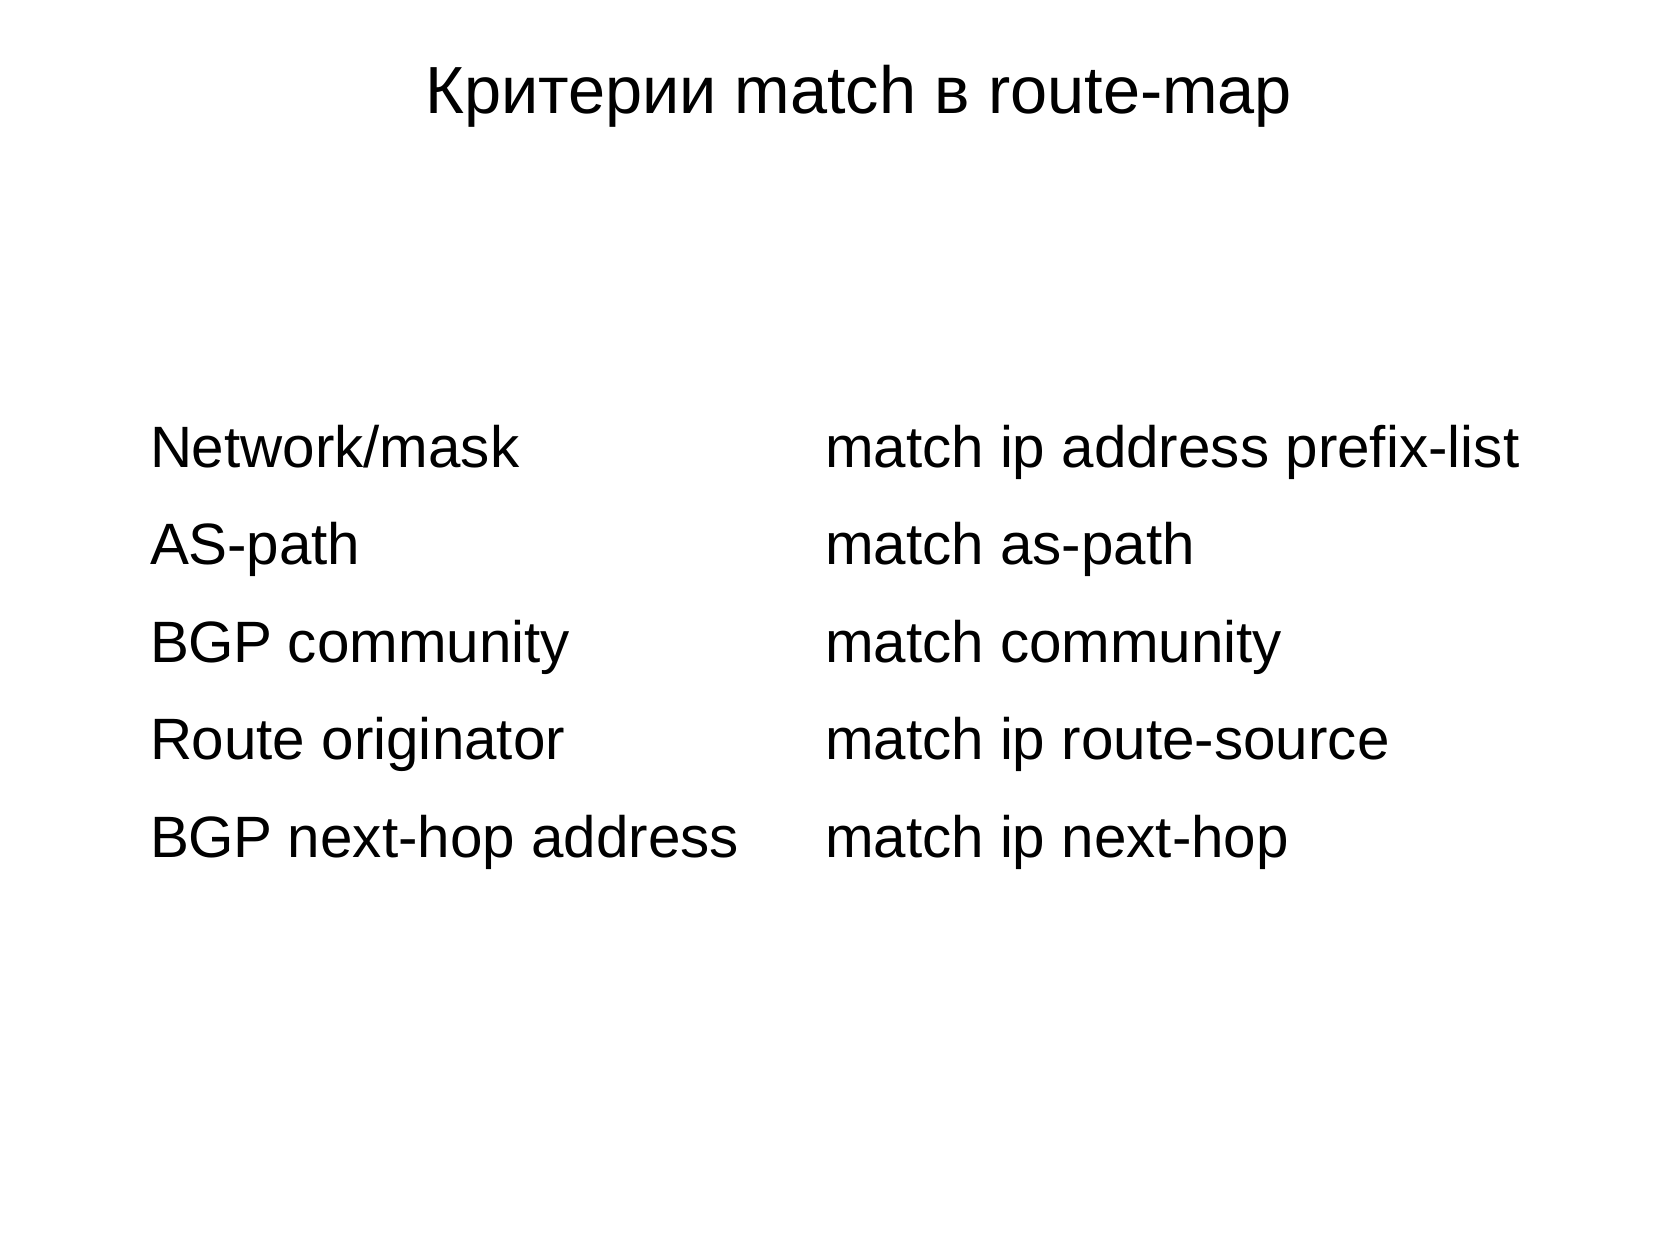

# Критерии match в route-map
Network/mask					match ip address prefix-list
AS-path							match as-path
BGP community				match community
Route originator				match ip route-source
BGP next-hop address		match ip next-hop